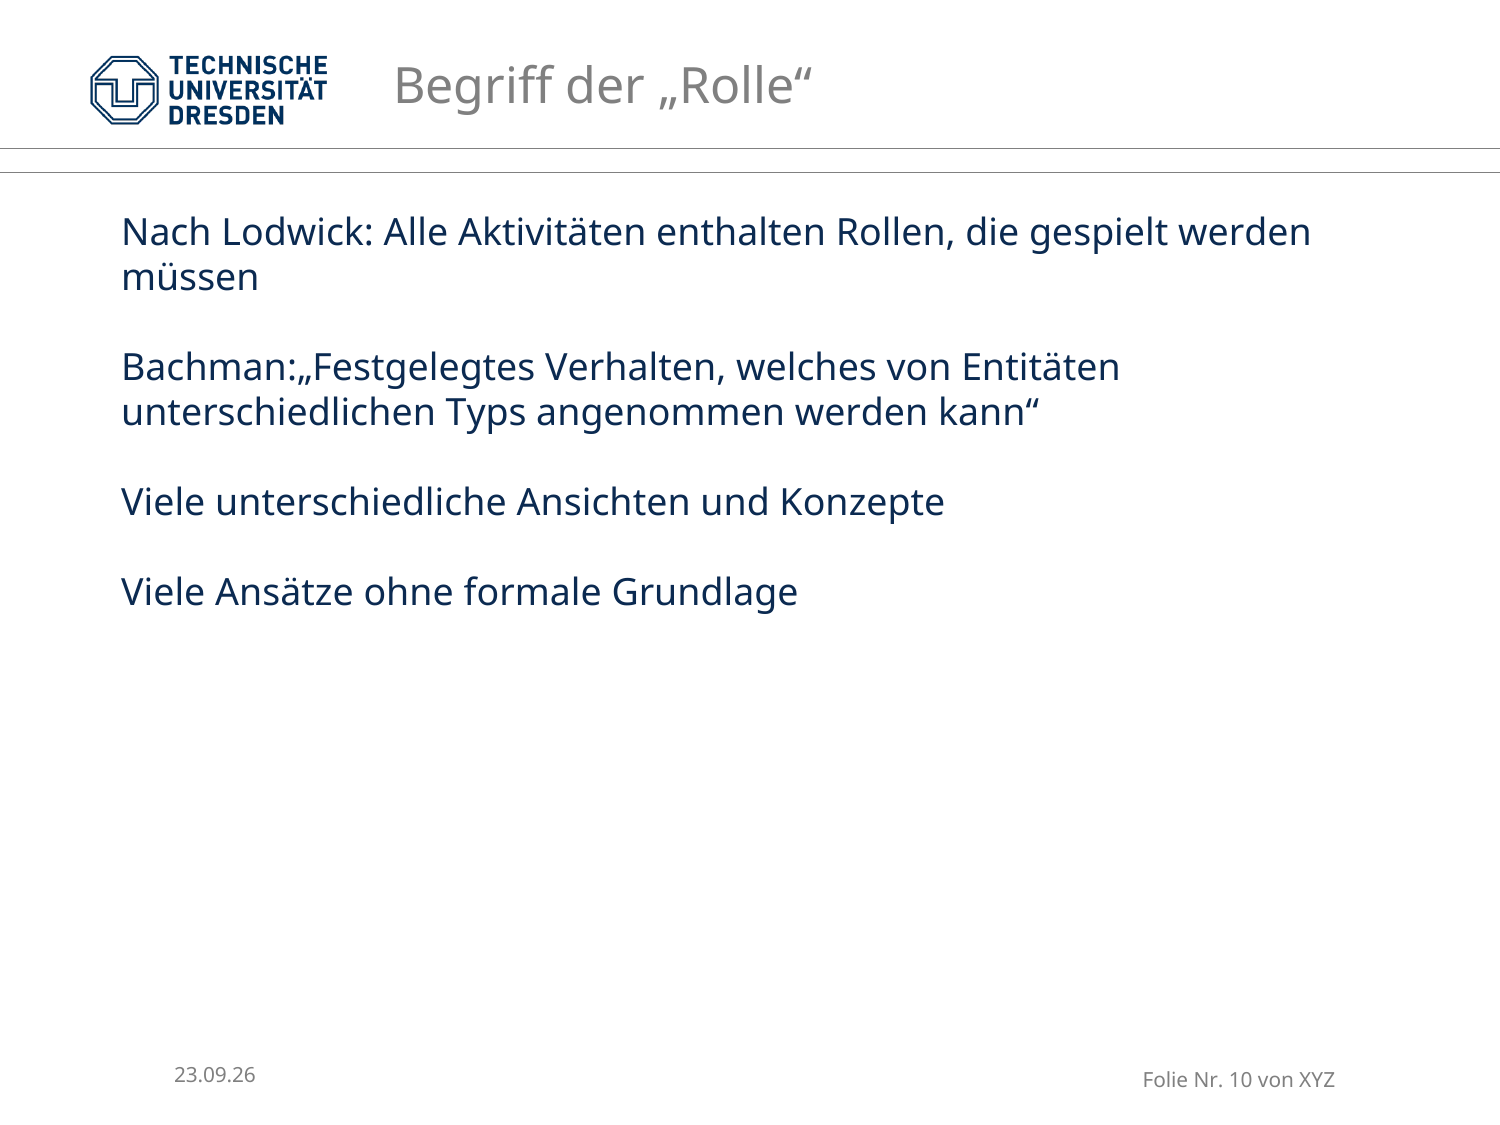

# Begriff der „Rolle“
Nach Lodwick: Alle Aktivitäten enthalten Rollen, die gespielt werden müssen
Bachman:„Festgelegtes Verhalten, welches von Entitäten unterschiedlichen Typs angenommen werden kann“
Viele unterschiedliche Ansichten und Konzepte
Viele Ansätze ohne formale Grundlage